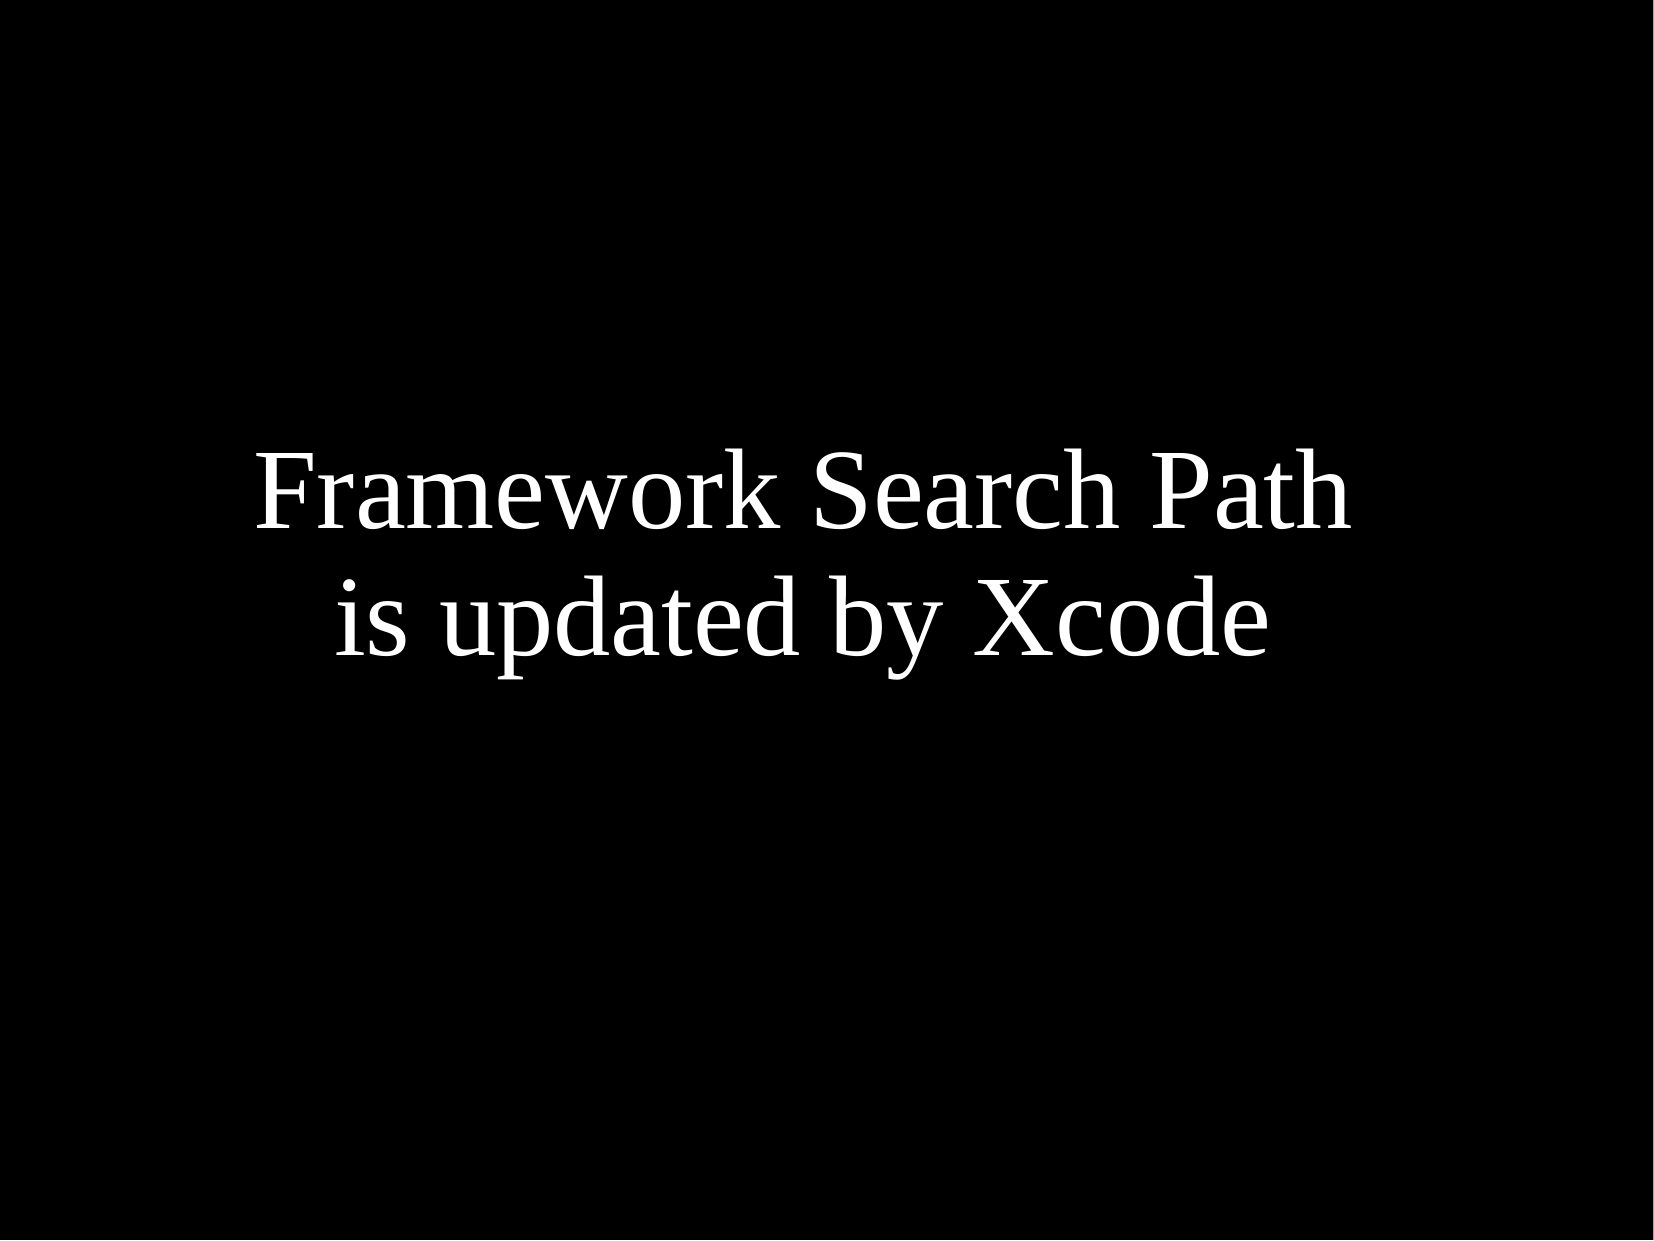

# Framework Search Path is updated by Xcode